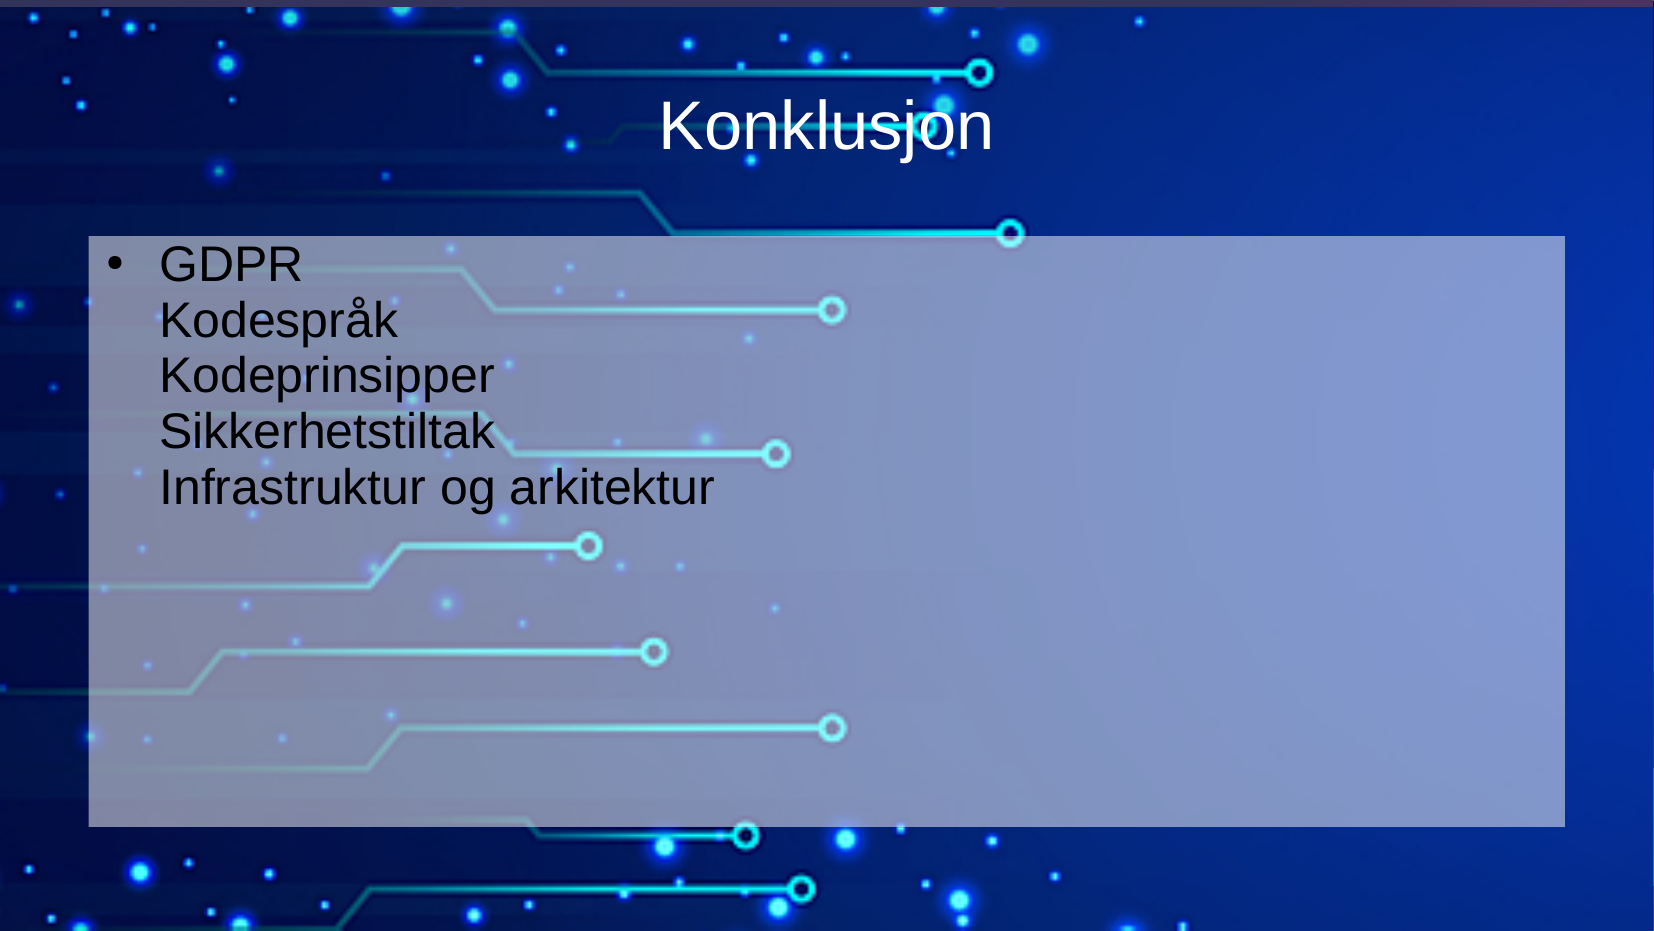

#
Konklusjon
GDPR
Kodespråk
Kodeprinsipper
Sikkerhetstiltak
Infrastruktur og arkitektur